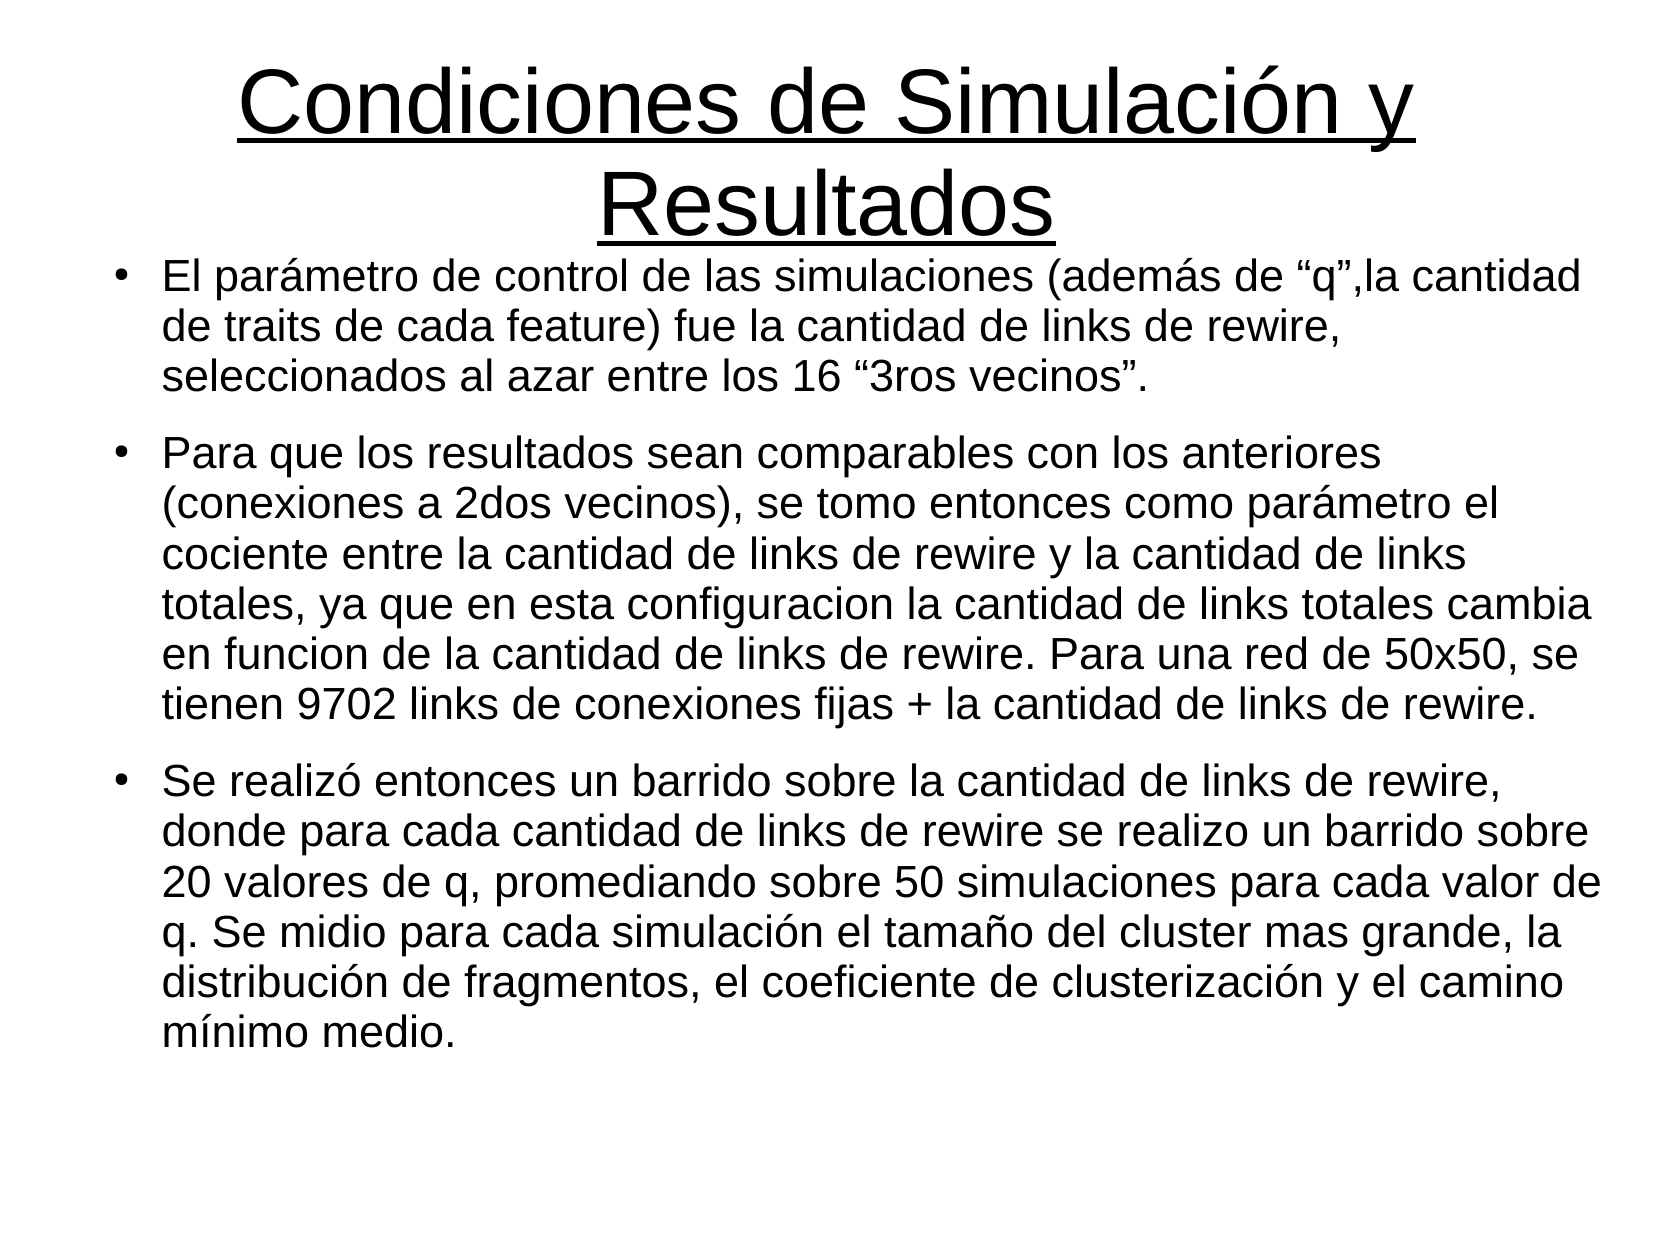

Condiciones de Simulación y Resultados
# El parámetro de control de las simulaciones (además de “q”,la cantidad de traits de cada feature) fue la cantidad de links de rewire, seleccionados al azar entre los 16 “3ros vecinos”.
Para que los resultados sean comparables con los anteriores (conexiones a 2dos vecinos), se tomo entonces como parámetro el cociente entre la cantidad de links de rewire y la cantidad de links totales, ya que en esta configuracion la cantidad de links totales cambia en funcion de la cantidad de links de rewire. Para una red de 50x50, se tienen 9702 links de conexiones fijas + la cantidad de links de rewire.
Se realizó entonces un barrido sobre la cantidad de links de rewire, donde para cada cantidad de links de rewire se realizo un barrido sobre 20 valores de q, promediando sobre 50 simulaciones para cada valor de q. Se midio para cada simulación el tamaño del cluster mas grande, la distribución de fragmentos, el coeficiente de clusterización y el camino mínimo medio.